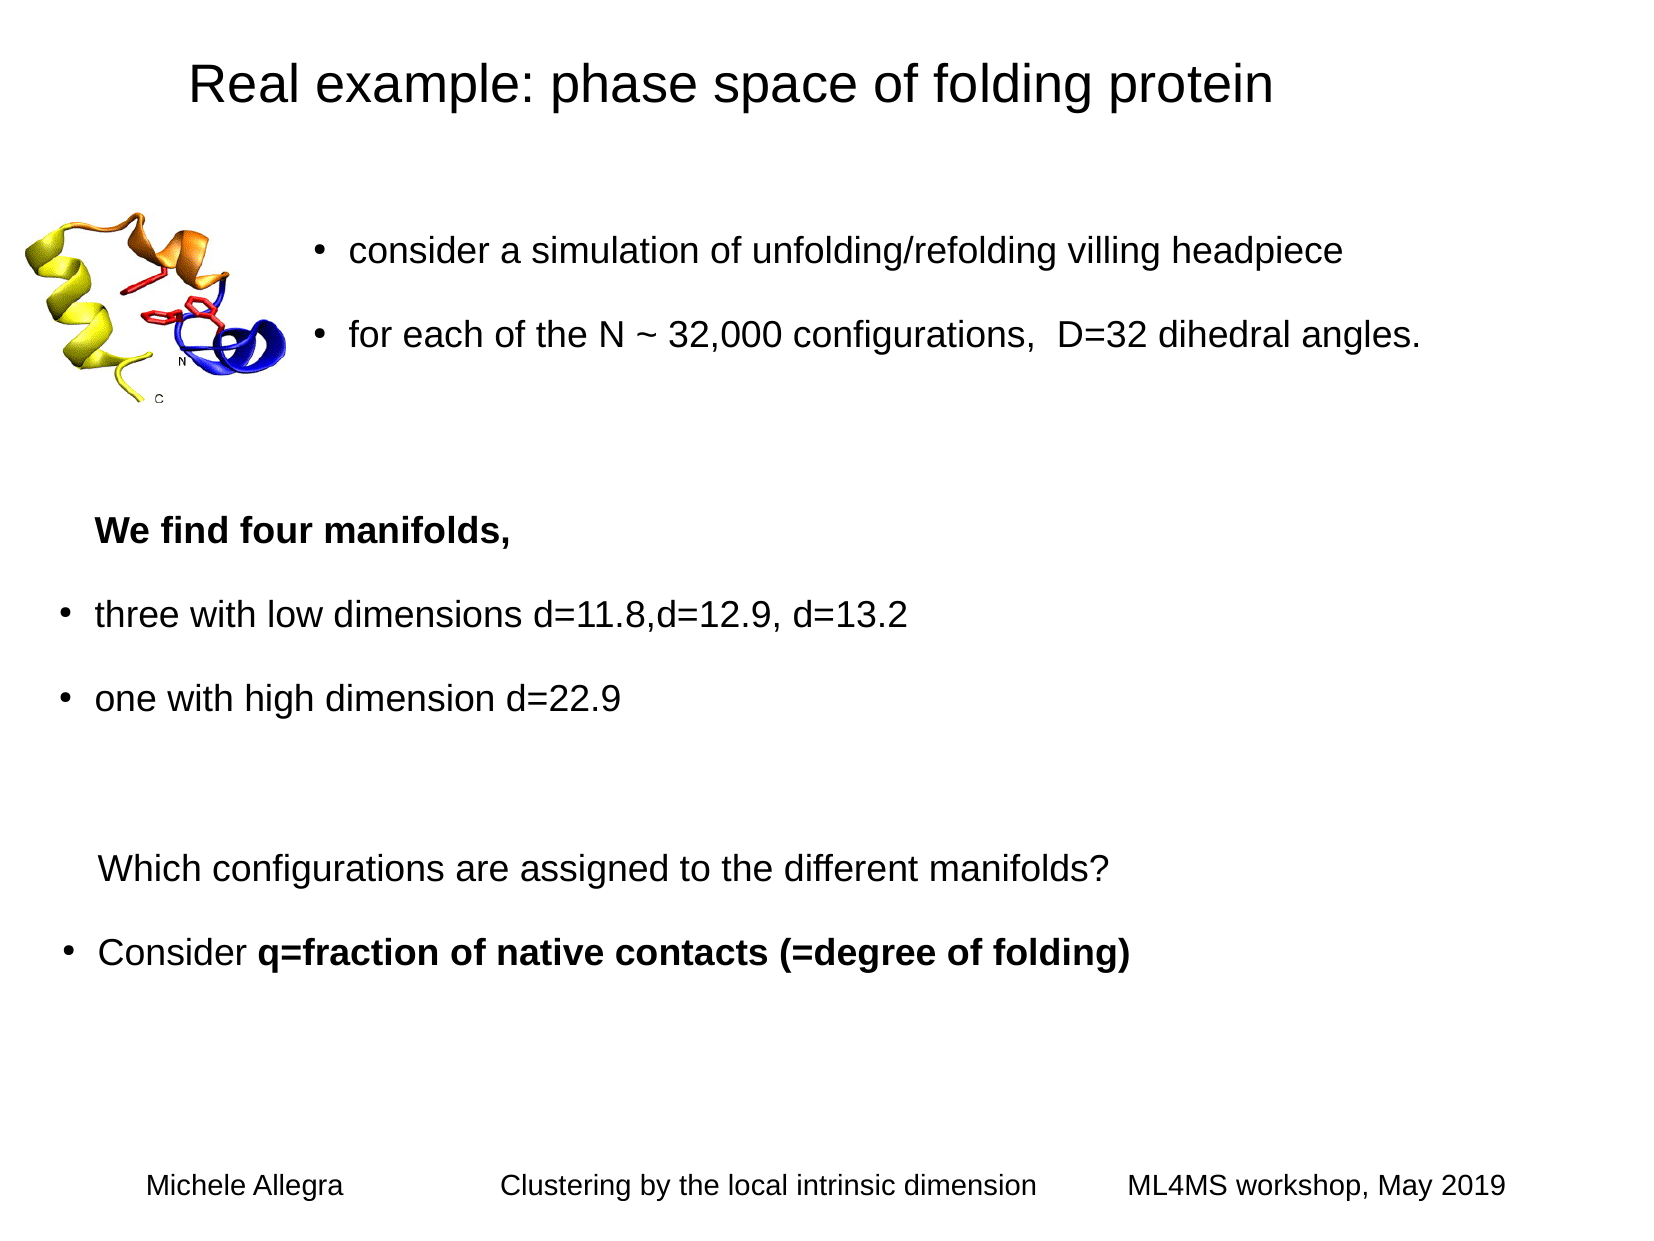

# Real example: phase space of folding protein
consider a simulation of unfolding/refolding villing headpiece
for each of the N ~ 32,000 configurations, D=32 dihedral angles.
We find four manifolds,
three with low dimensions d=11.8,d=12.9, d=13.2
one with high dimension d=22.9
Which configurations are assigned to the different manifolds?
Consider q=fraction of native contacts (=degree of folding)
Michele Allegra Clustering by the local intrinsic dimension ML4MS workshop, May 2019